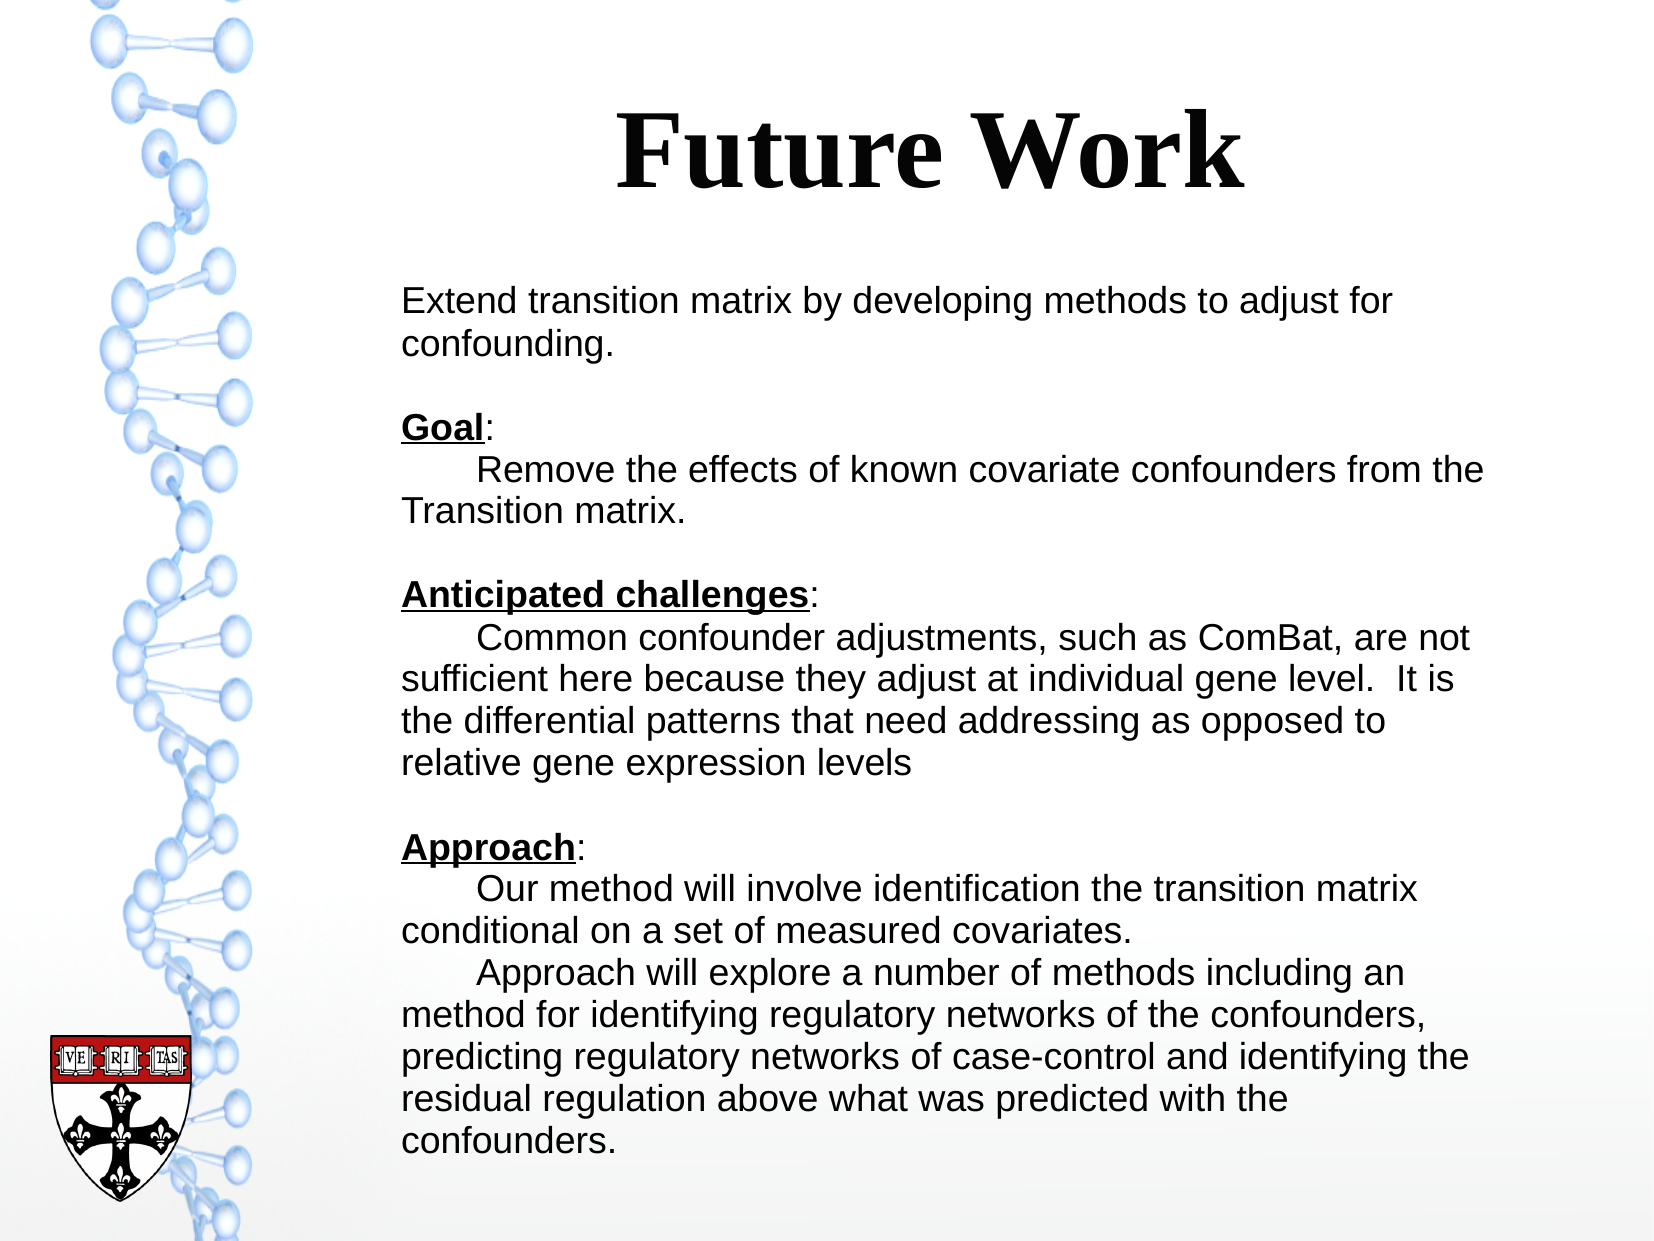

# Future Work
Extend transition matrix by developing methods to adjust for confounding.
Goal:
	Remove the effects of known covariate confounders from the Transition matrix.
Anticipated challenges:
	Common confounder adjustments, such as ComBat, are not sufficient here because they adjust at individual gene level. It is the differential patterns that need addressing as opposed to relative gene expression levels
Approach:
	Our method will involve identification the transition matrix conditional on a set of measured covariates.
	Approach will explore a number of methods including an method for identifying regulatory networks of the confounders, predicting regulatory networks of case-control and identifying the residual regulation above what was predicted with the confounders.